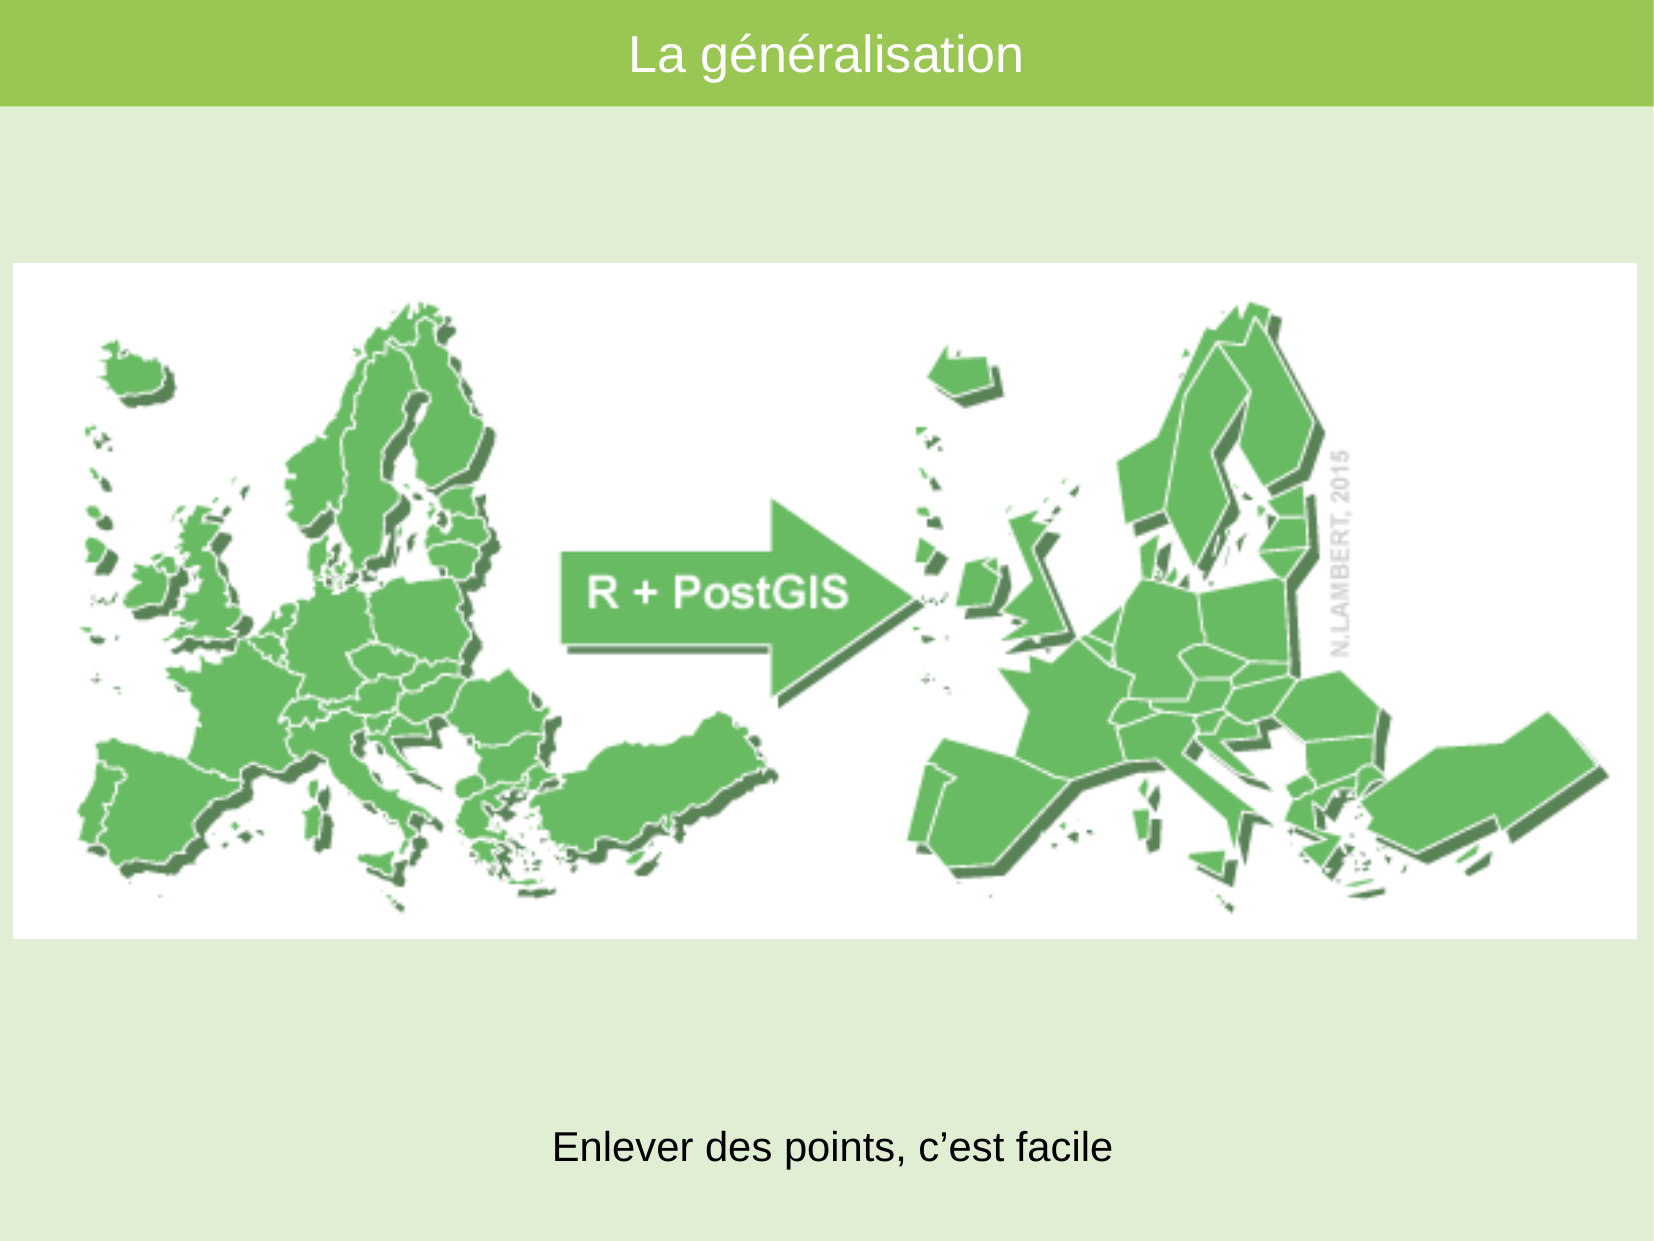

# La généralisation
Enlever des points, c’est facile